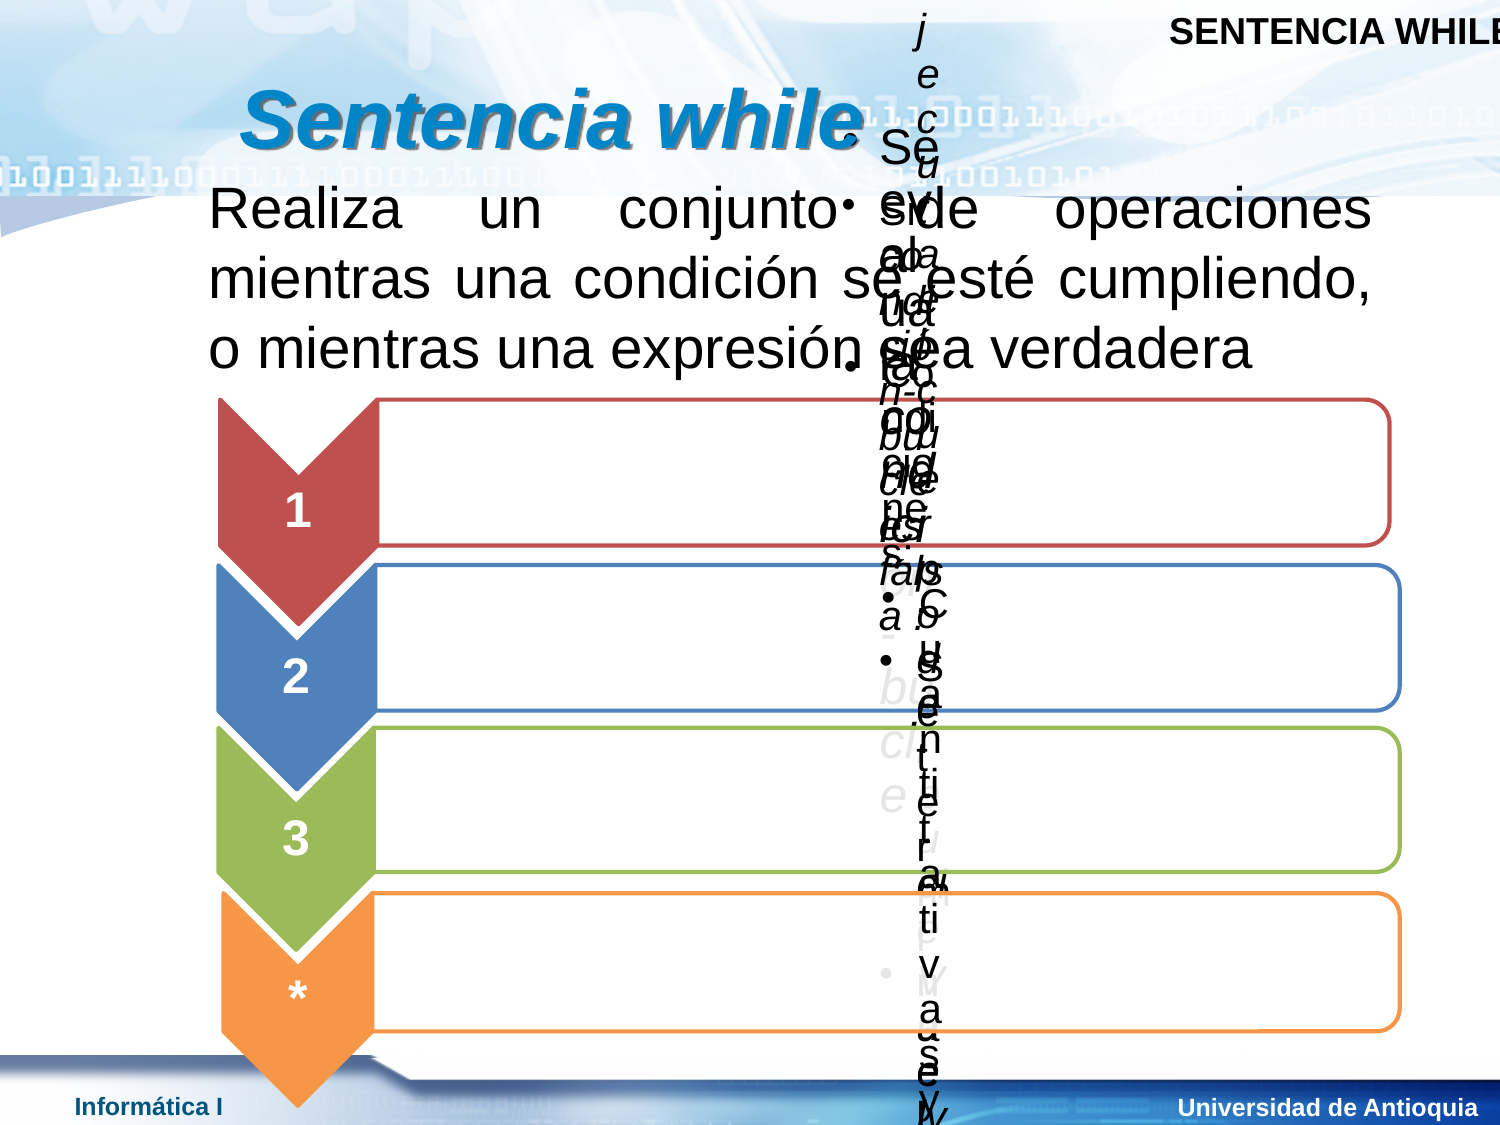

SENTENCIA WHILE
# Sentencia while
Realiza un conjunto de operaciones mientras una condición se esté cumpliendo, o mientras una expresión sea verdadera
Se evalúa la condición-bucle
1
Si condición-bucle es verdadera :
Se ejecuta el cuerpo del bucle
Vuelve el control al paso 1.
2
Si condición-bucle es falsa :
Se termina el ciclo.
3
Condiciones:
Cuantitativas y Caulitativas
*